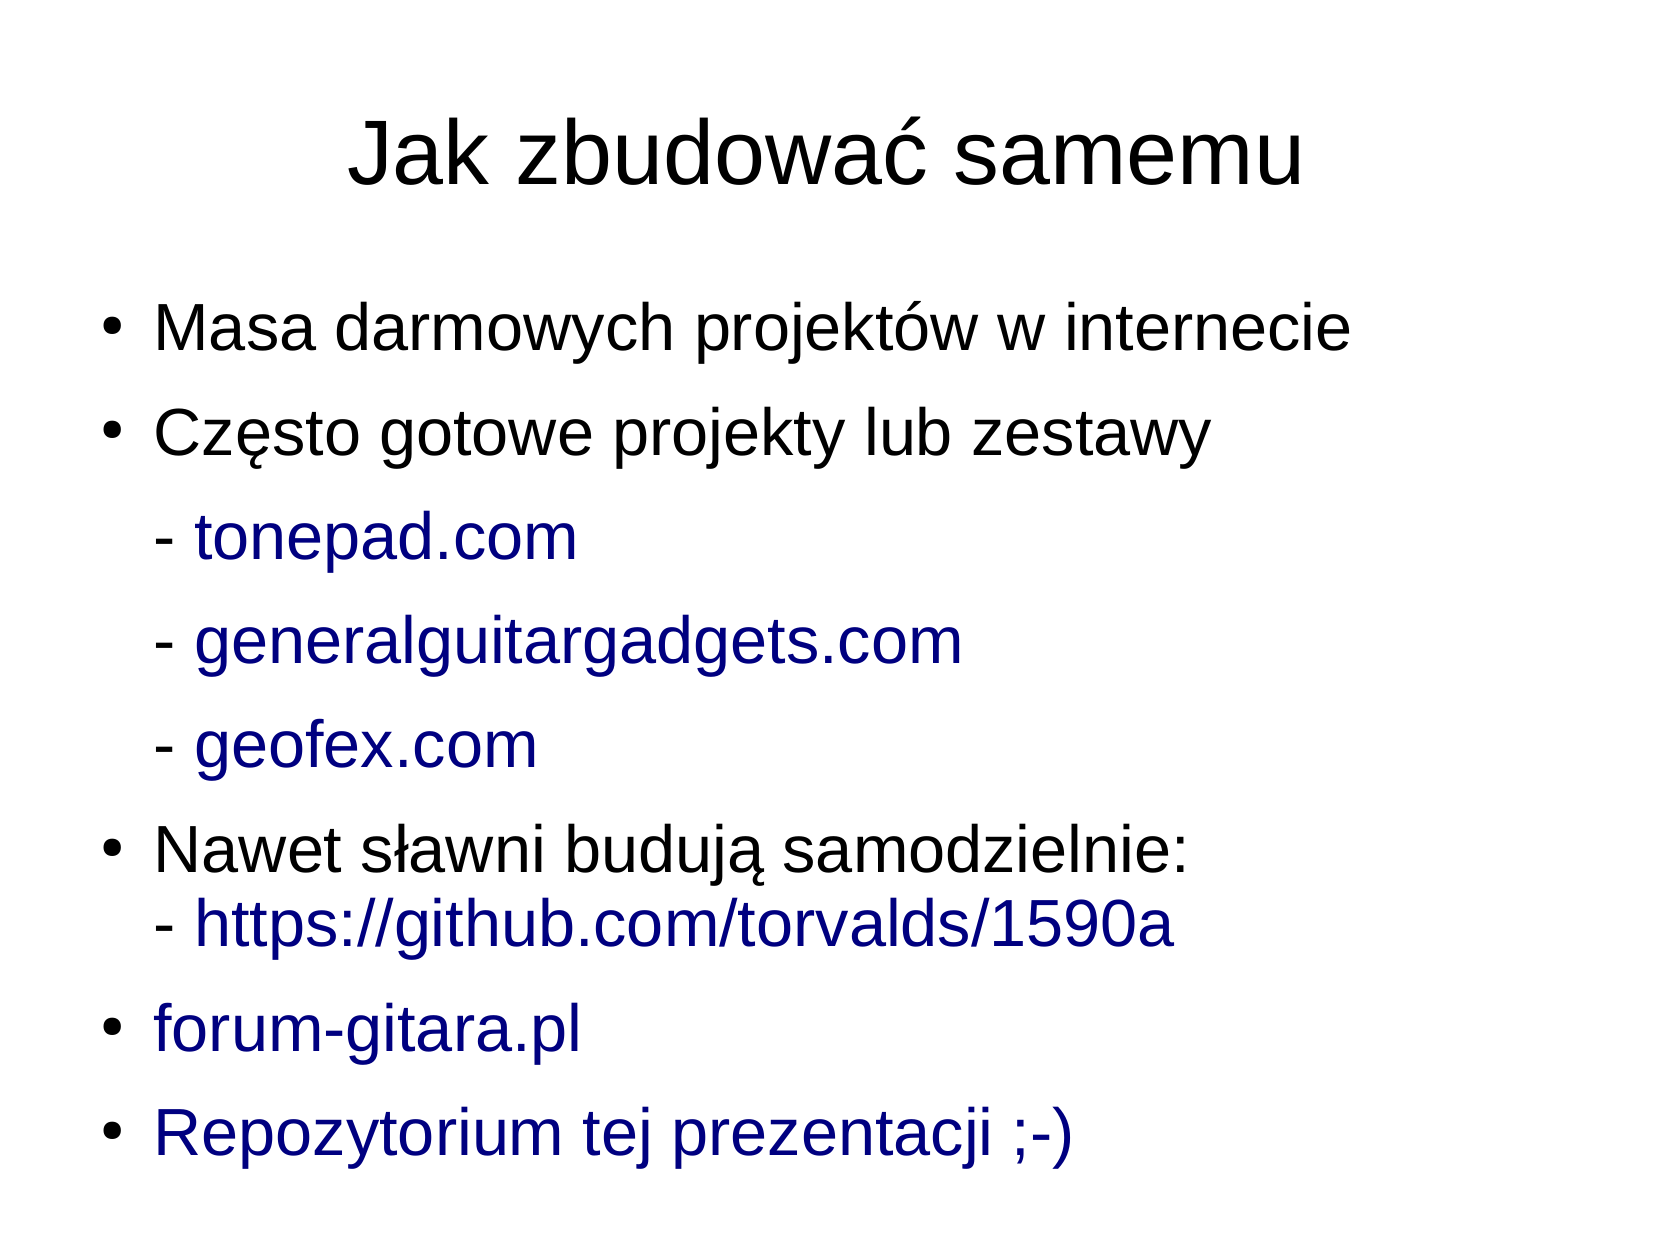

# Jak zbudować samemu
Masa darmowych projektów w internecie
Często gotowe projekty lub zestawy
- tonepad.com
- generalguitargadgets.com
- geofex.com
Nawet sławni budują samodzielnie:
- https://github.com/torvalds/1590a
forum-gitara.pl
Repozytorium tej prezentacji ;-)